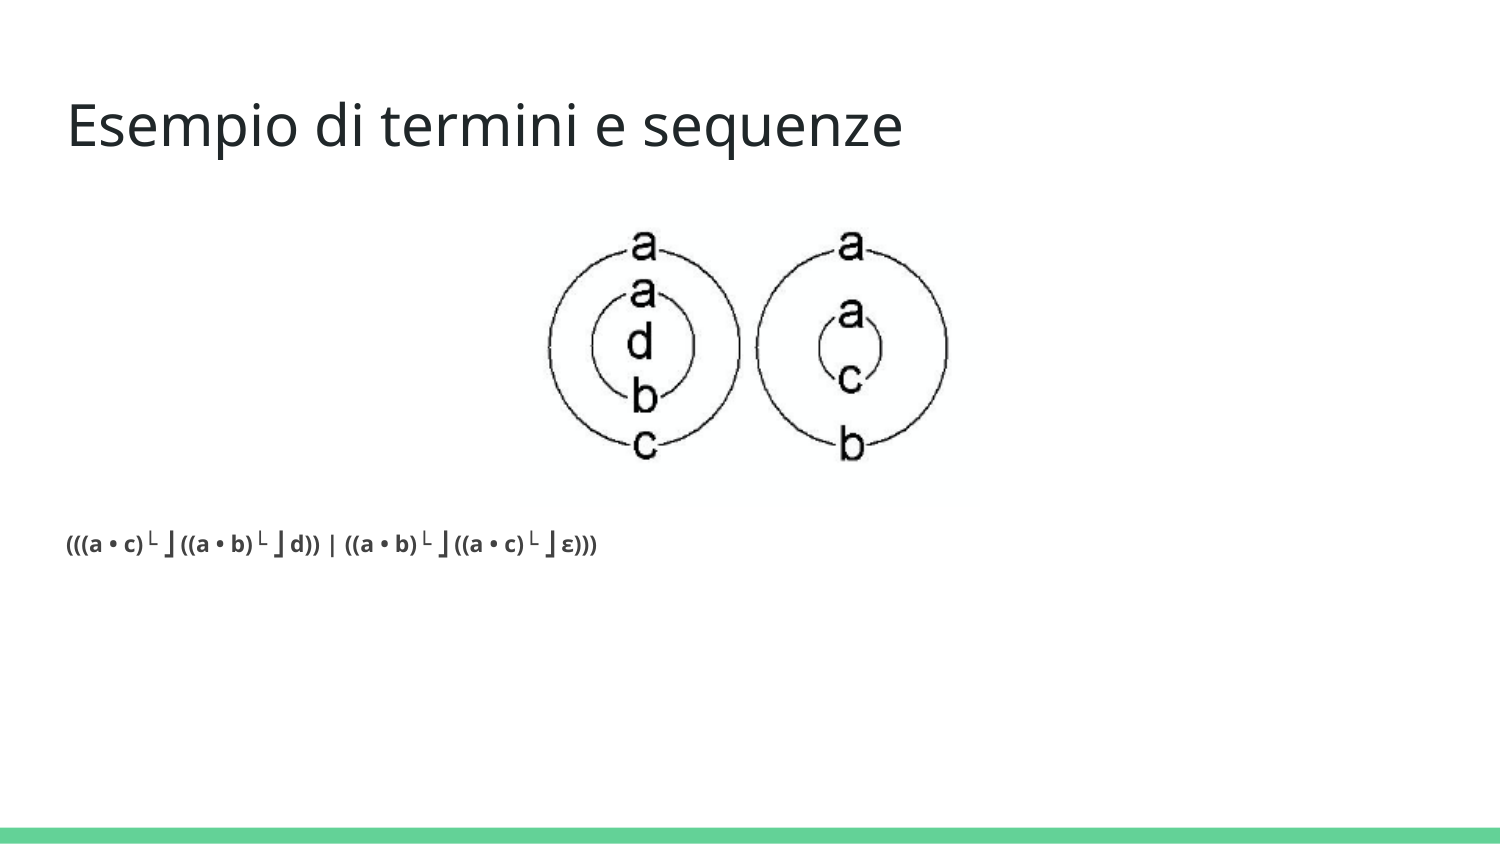

Esempio di termini e sequenze
# (((a • c)└ ⎦ ((a • b)└ ⎦ d)) | ((a • b)└ ⎦ ((a • c)└ ⎦ ε)))